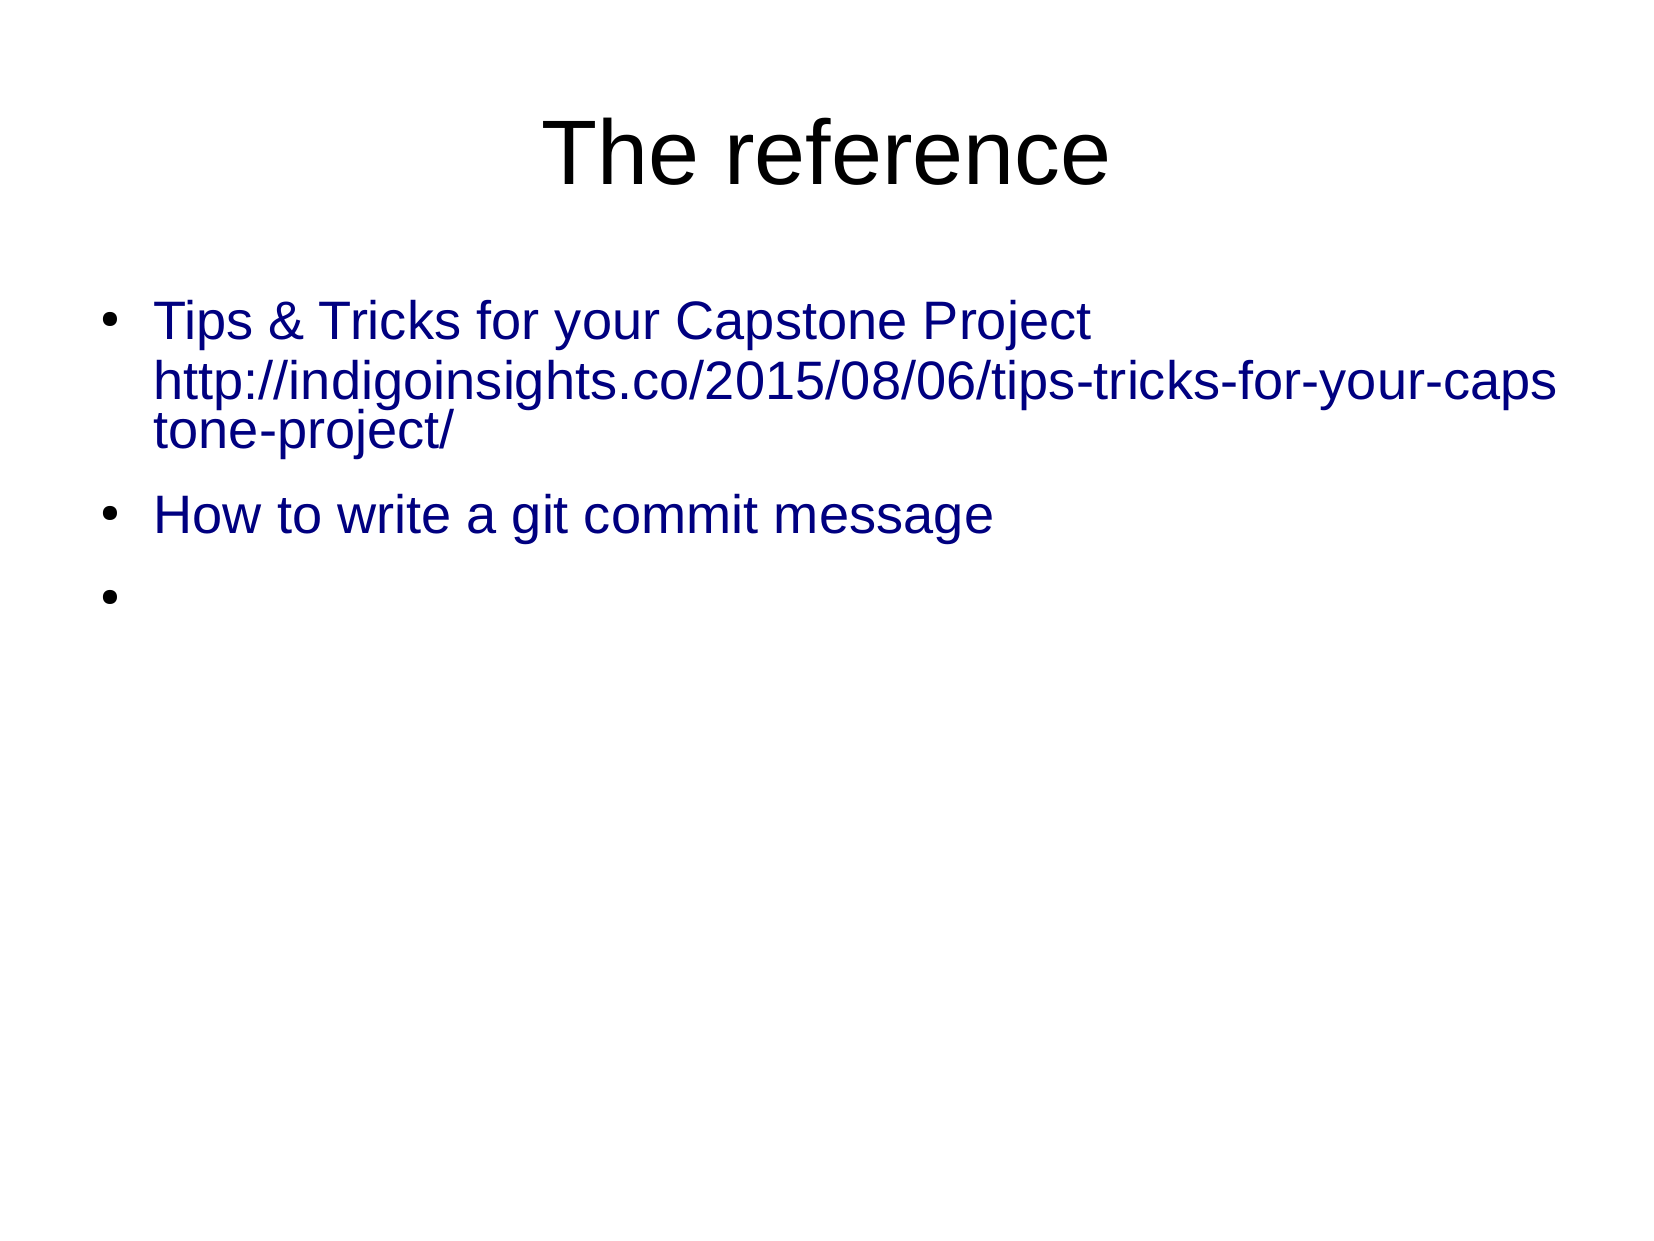

# The reference
Tips & Tricks for your Capstone Projecthttp://indigoinsights.co/2015/08/06/tips-tricks-for-your-capstone-project/
How to write a git commit message